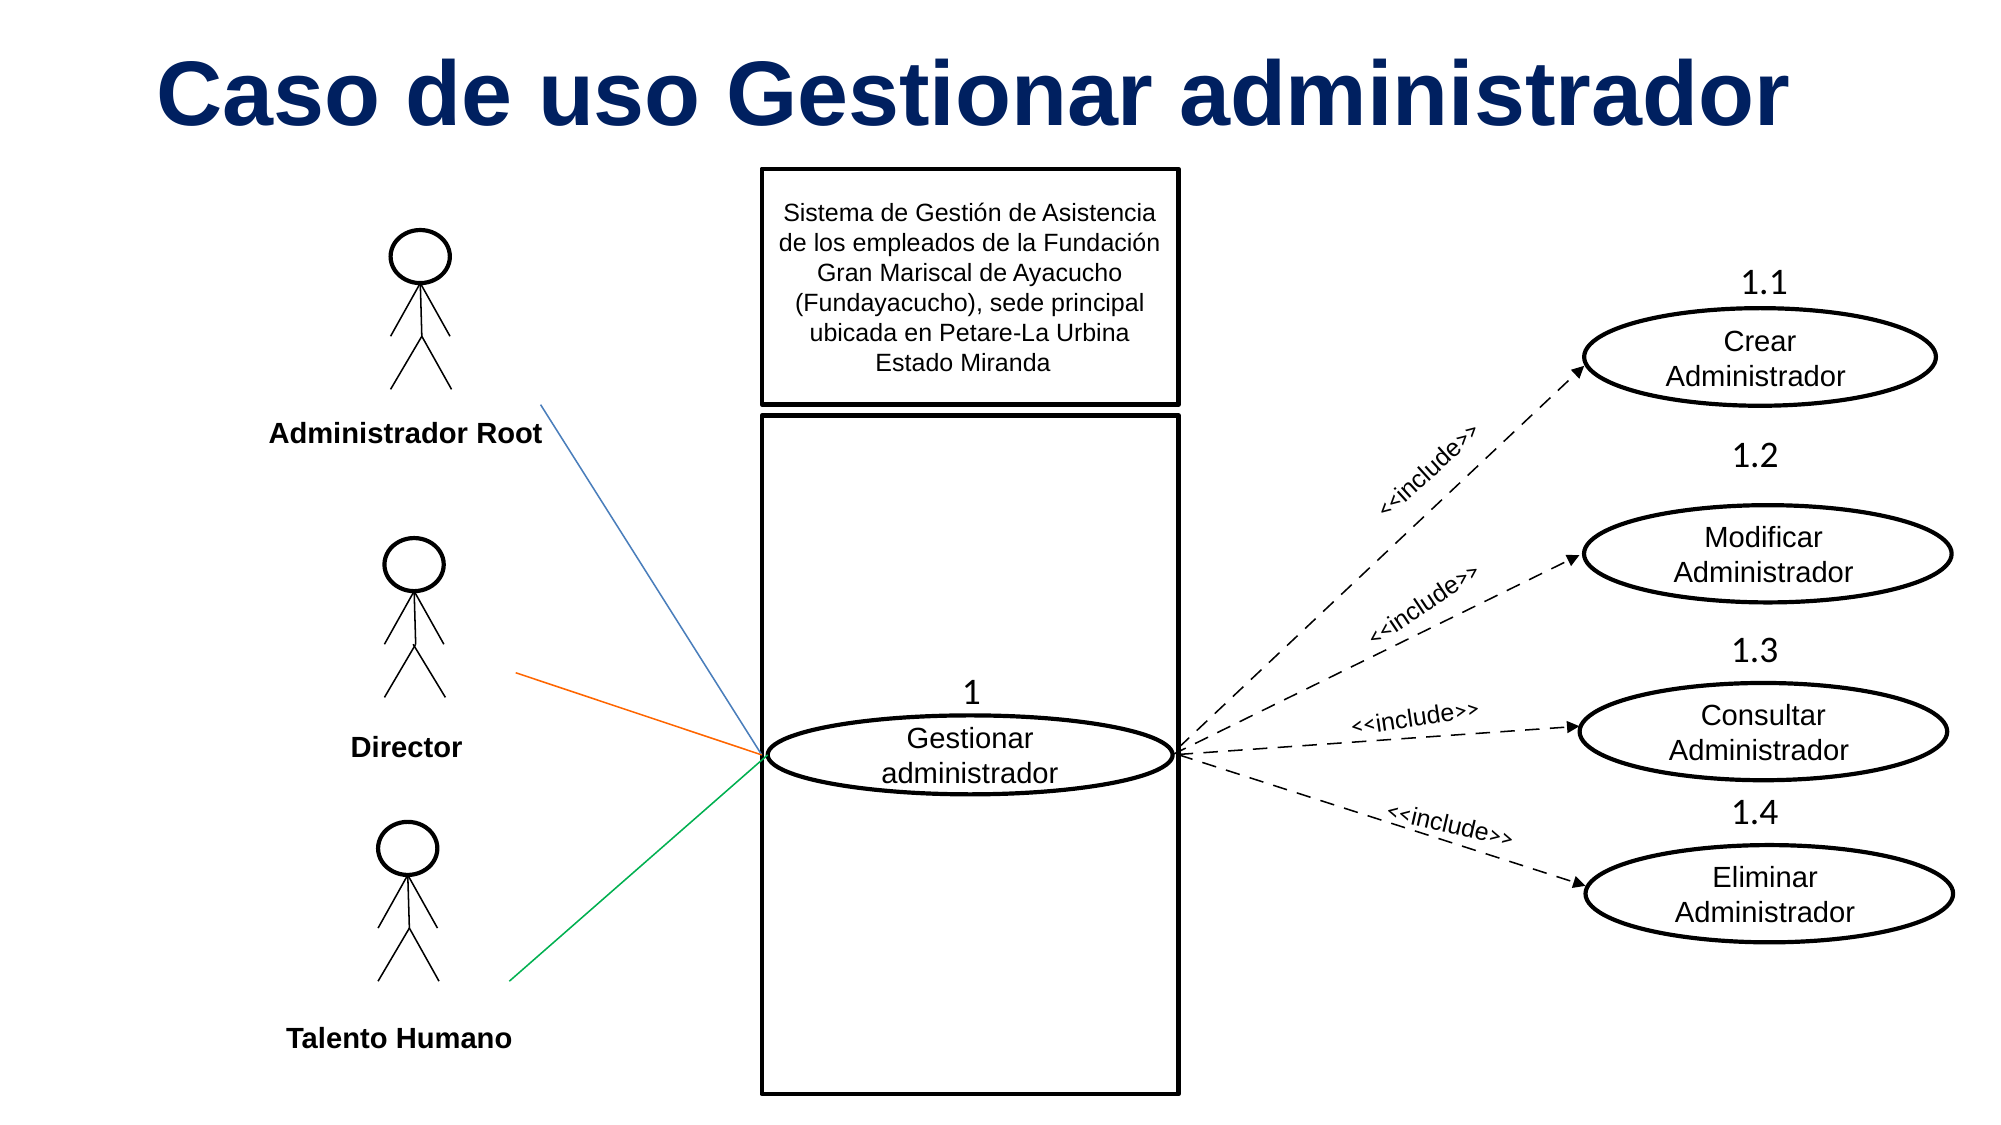

Caso de uso Gestionar administrador
Sistema de Gestión de Asistencia de los empleados de la Fundación Gran Mariscal de Ayacucho (Fundayacucho), sede principal ubicada en Petare-La Urbina Estado Miranda
1.1
Crear Administrador
Administrador Root
1.2
<<include>>
Modificar Administrador
<<include>>
1.3
1
Consultar Administrador
<<include>>
Gestionar administrador
Director
1.4
<<include>>
Eliminar Administrador
Talento Humano